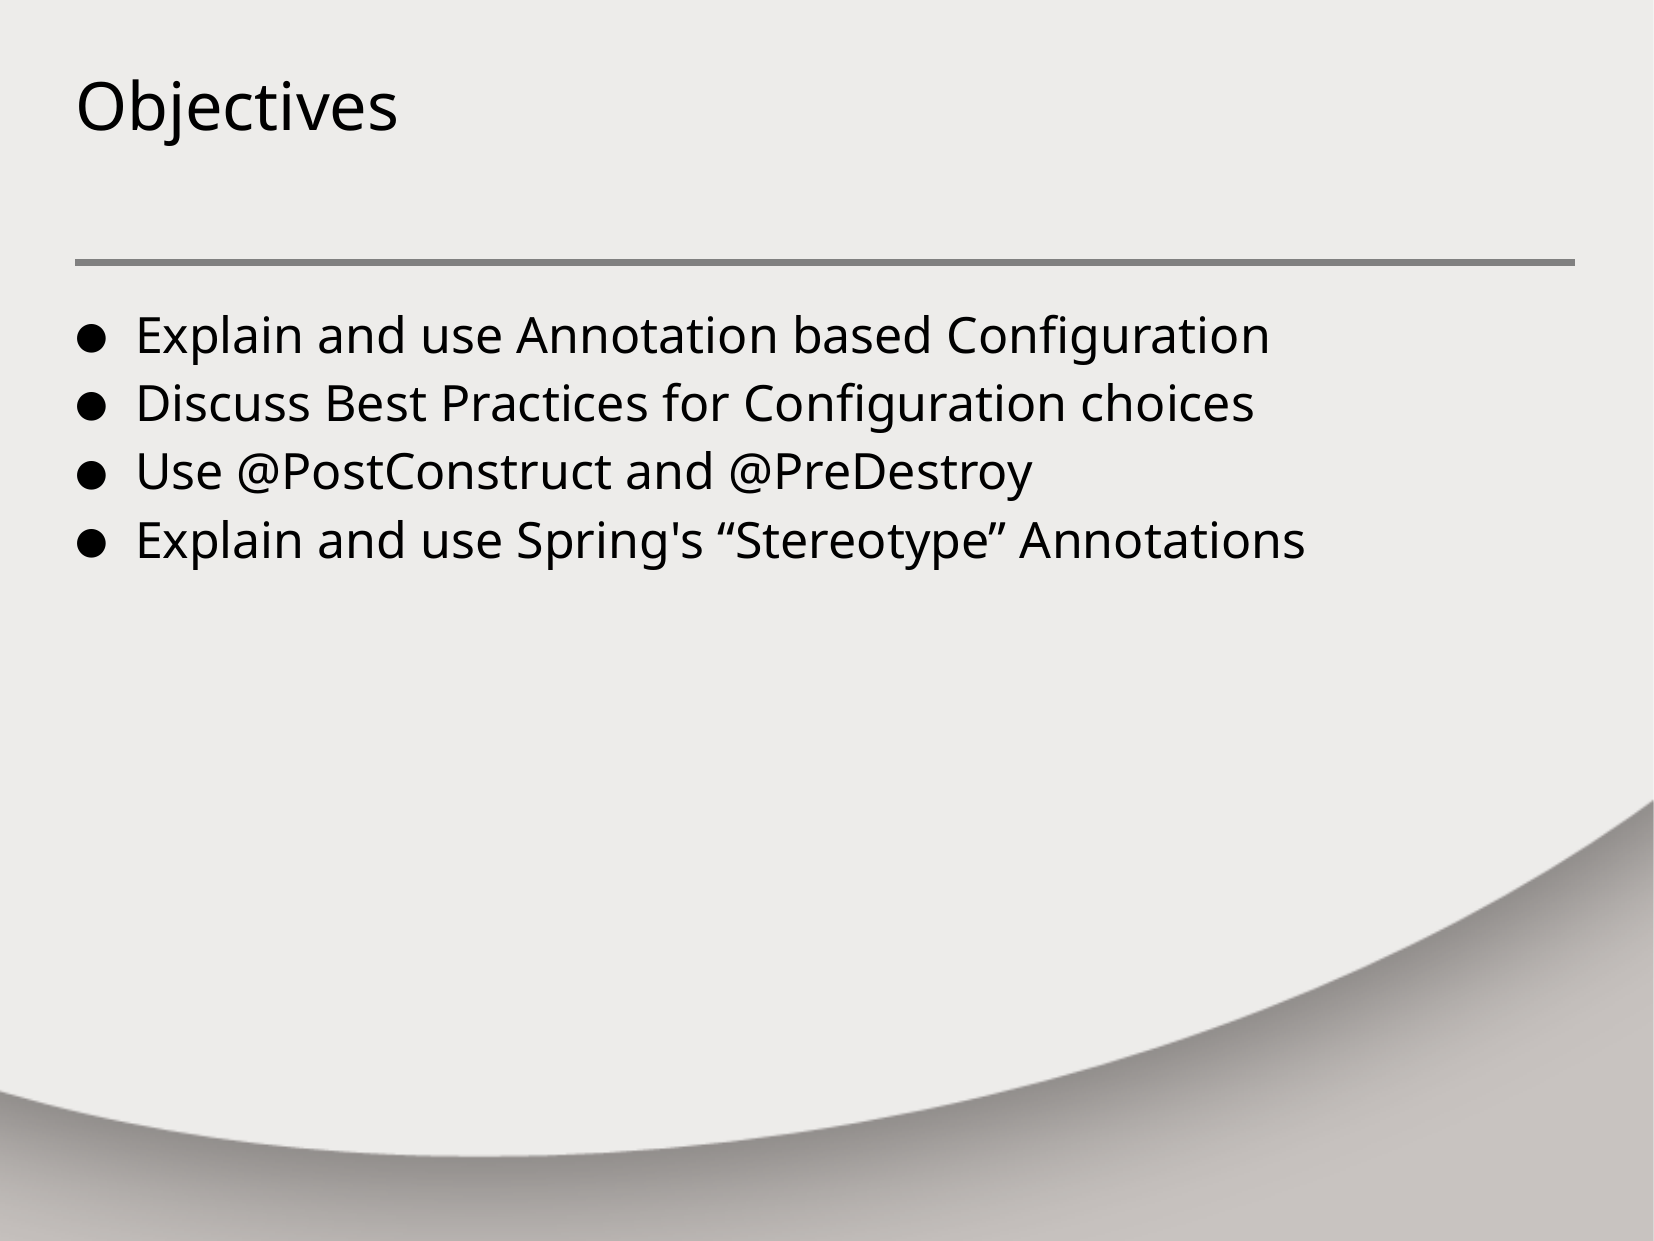

# Objectives
Explain and use Annotation based Configuration
Discuss Best Practices for Configuration choices
Use @PostConstruct and @PreDestroy
Explain and use Spring's “Stereotype” Annotations